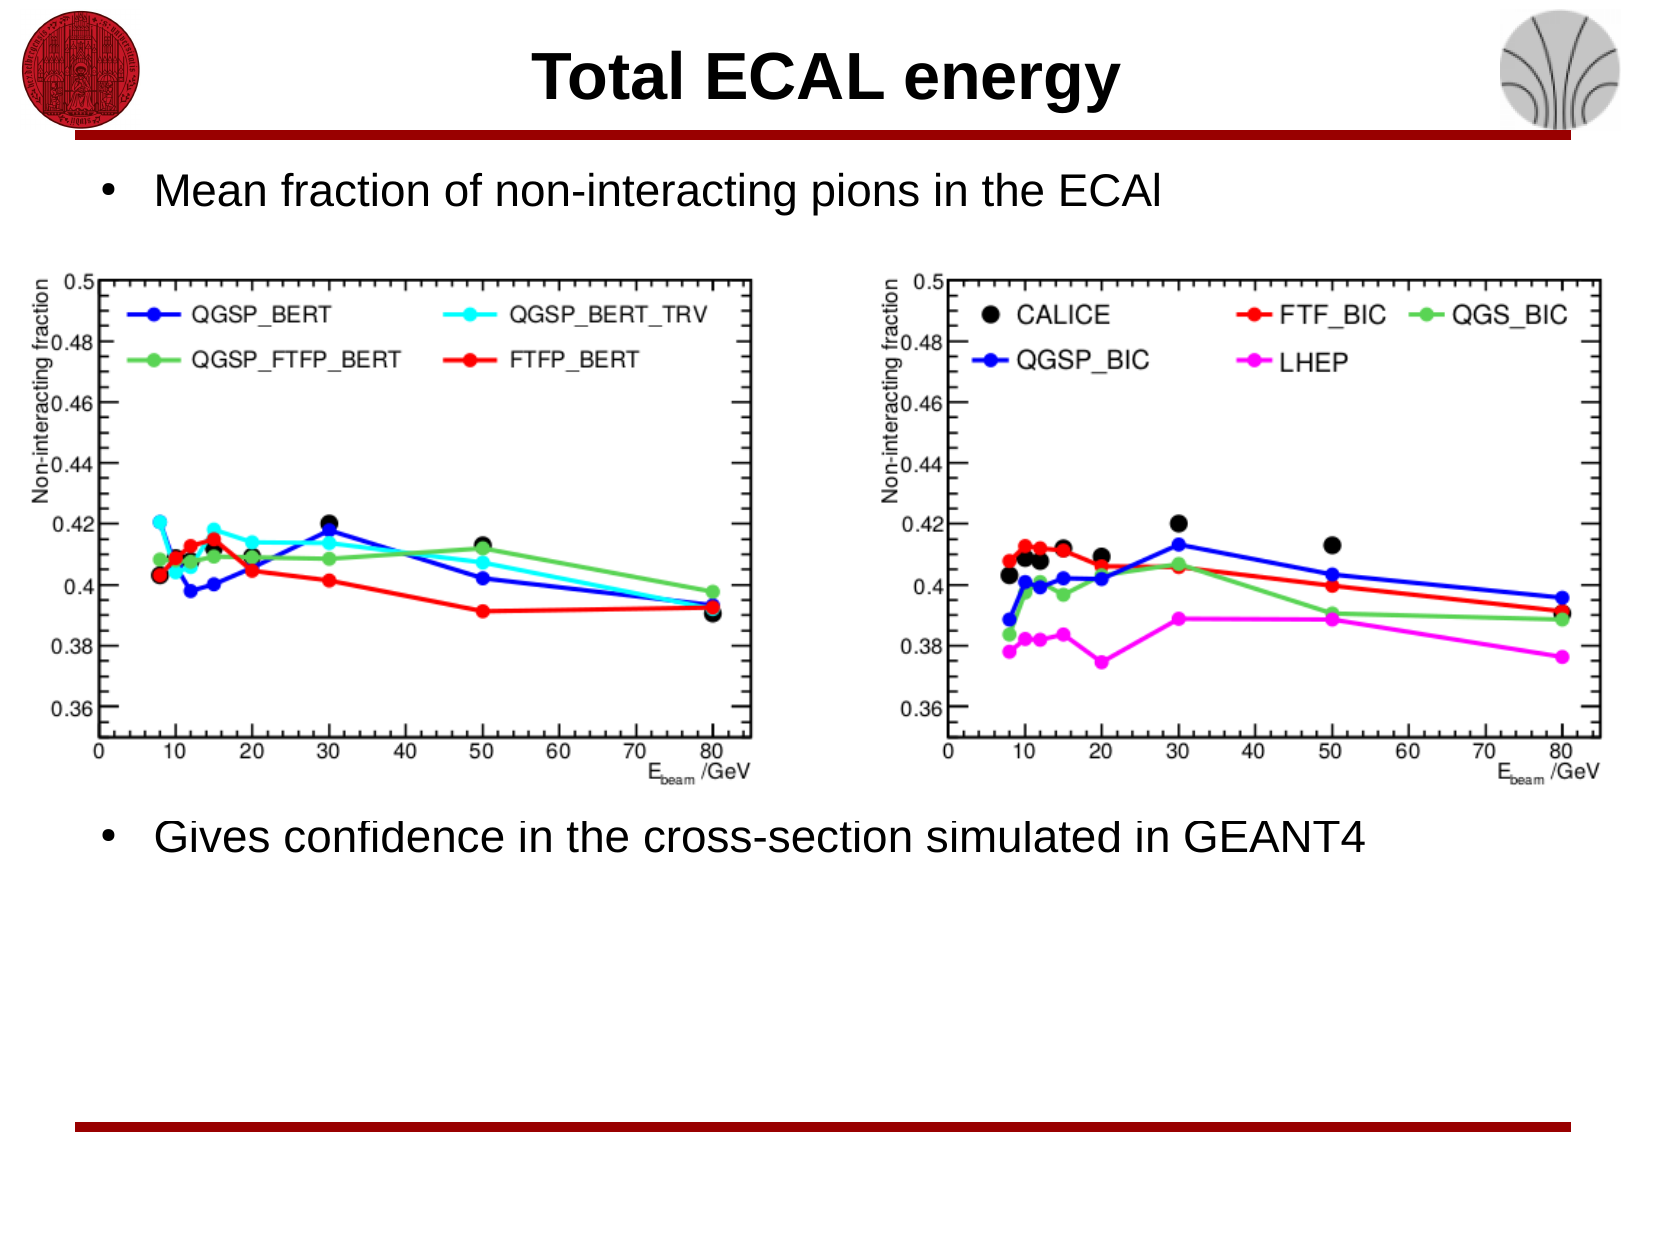

# Total ECAL energy
Mean fraction of non-interacting pions in the ECAl
Gives confidence in the cross-section simulated in GEANT4